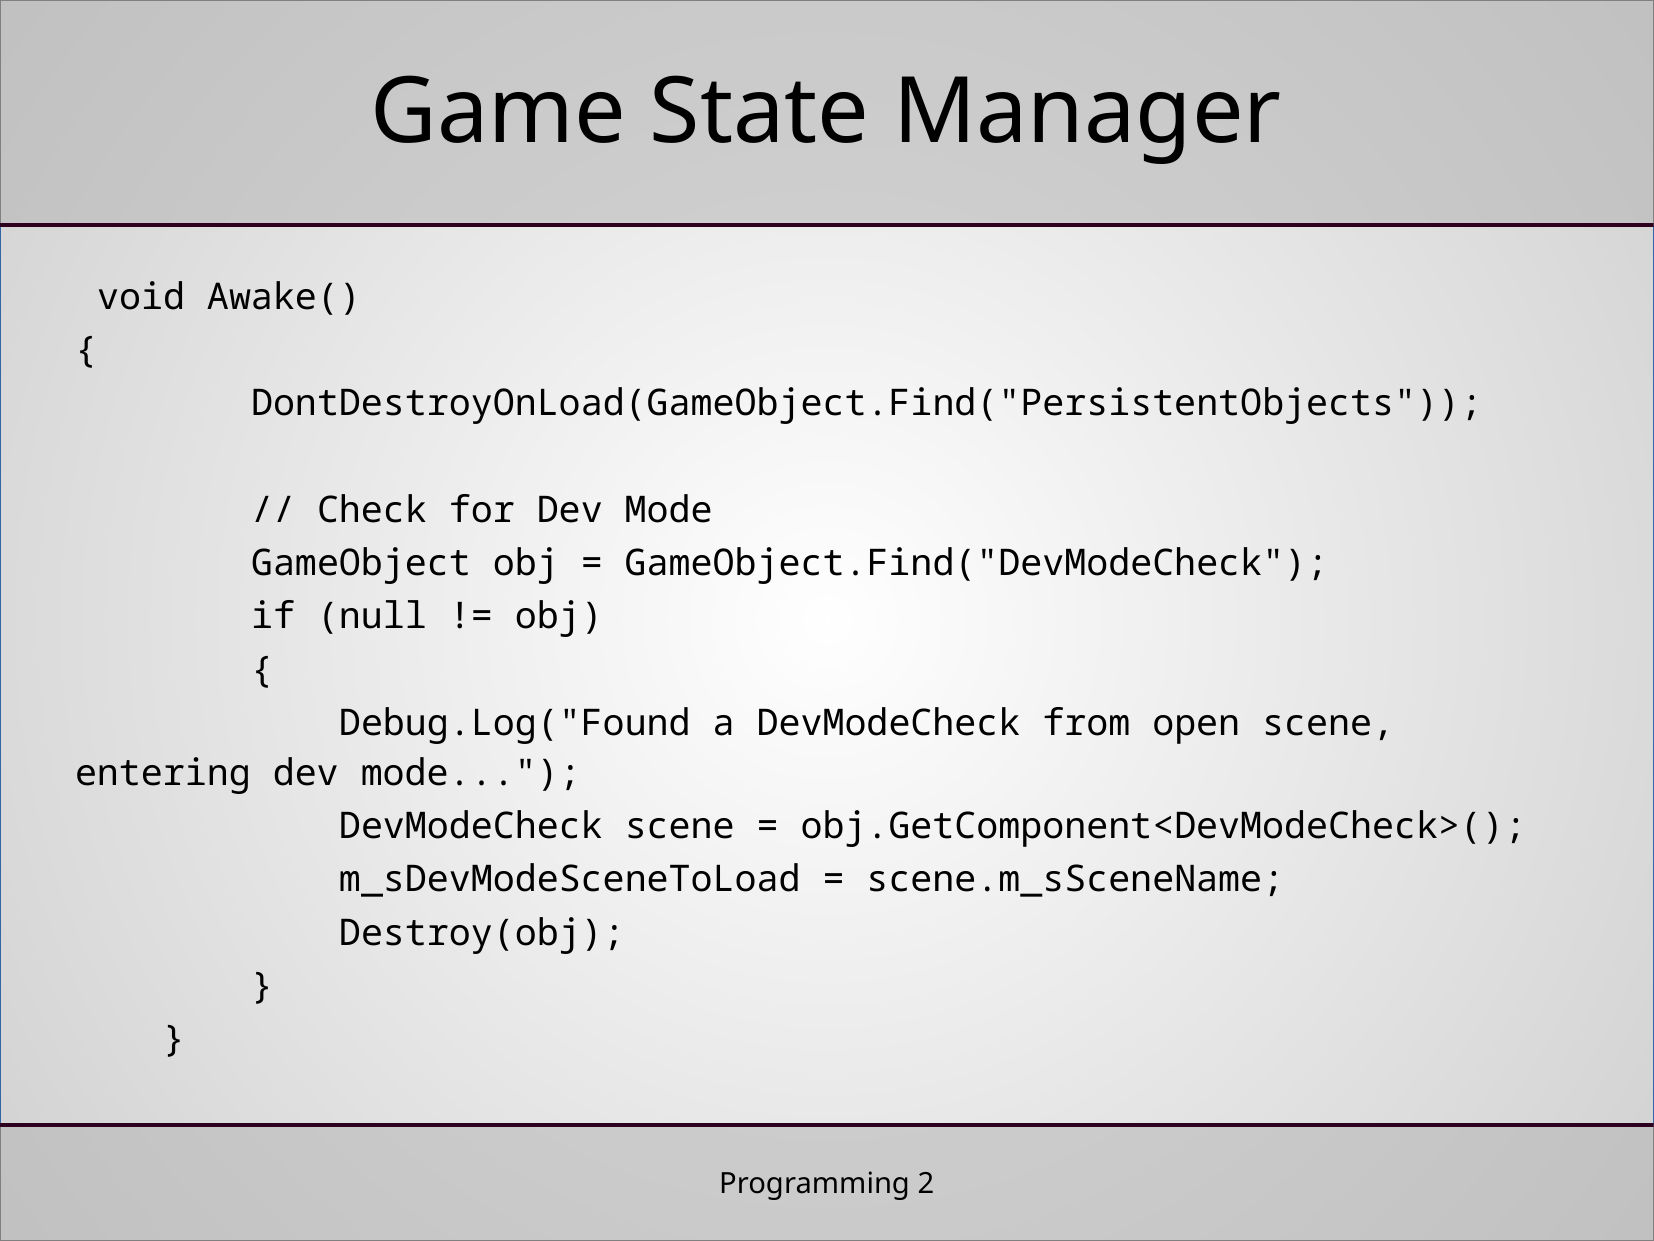

# Game State Manager
 void Awake()
{
 DontDestroyOnLoad(GameObject.Find("PersistentObjects"));
 // Check for Dev Mode
 GameObject obj = GameObject.Find("DevModeCheck");
 if (null != obj)
 {
 Debug.Log("Found a DevModeCheck from open scene, entering dev mode...");
 DevModeCheck scene = obj.GetComponent<DevModeCheck>();
 m_sDevModeSceneToLoad = scene.m_sSceneName;
 Destroy(obj);
 }
 }